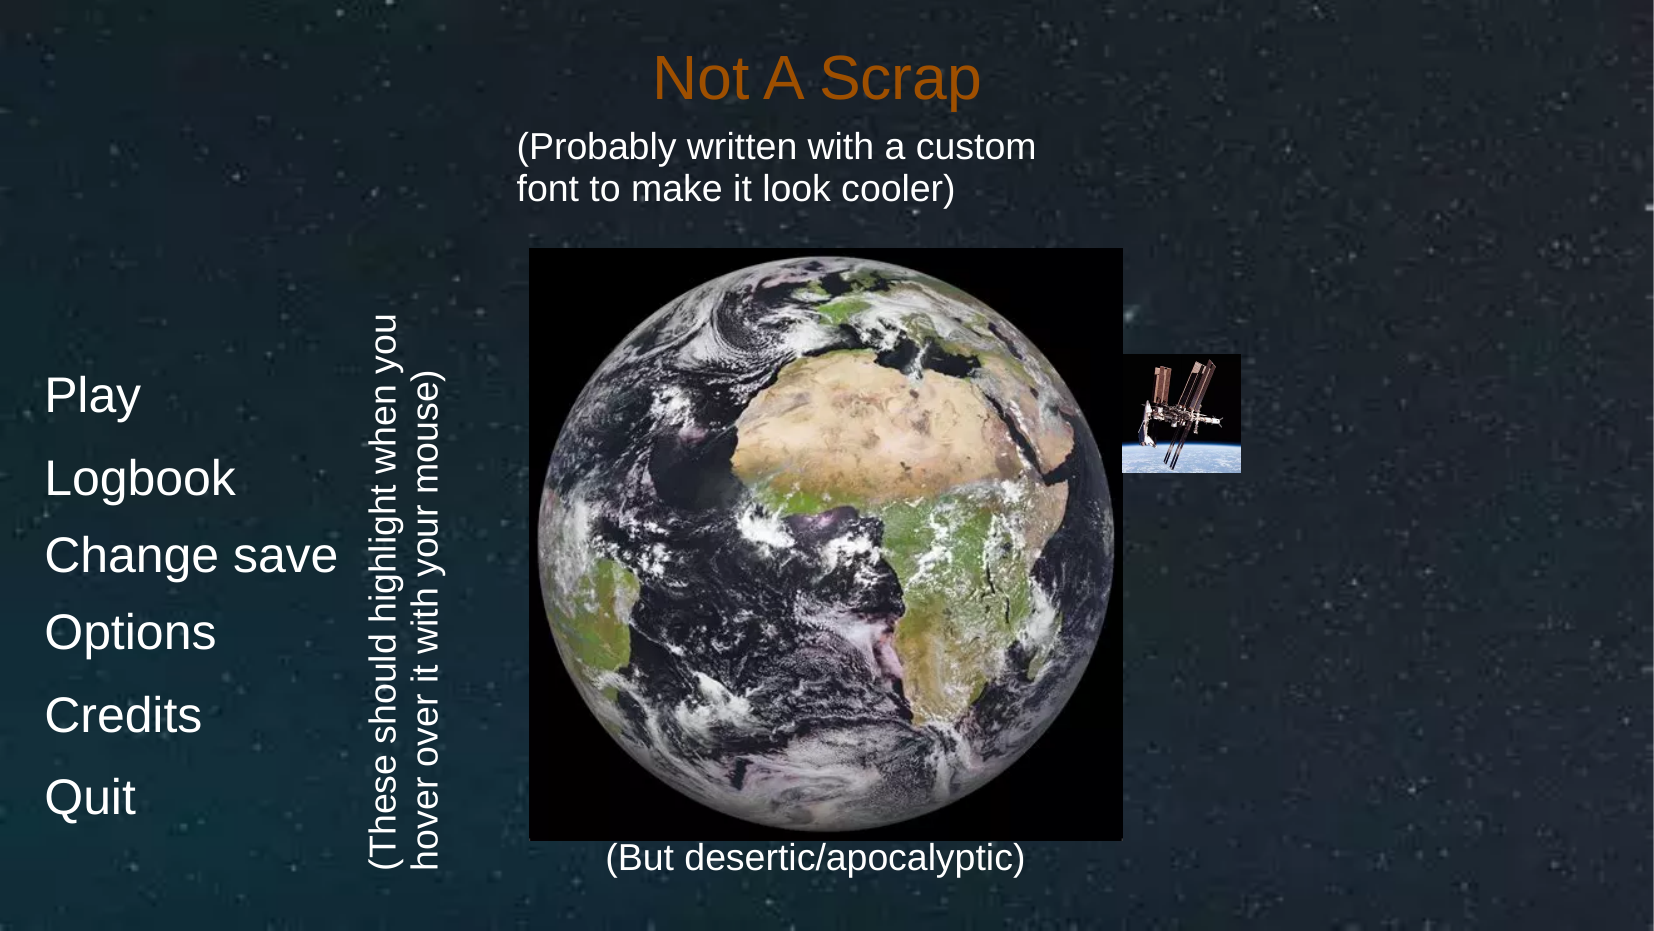

Not A Scrap
(Probably written with a custom font to make it look cooler)
Play
Logbook
Change save
(These should highlight when you hover over it with your mouse)
Options
Credits
Quit
(But desertic/apocalyptic)